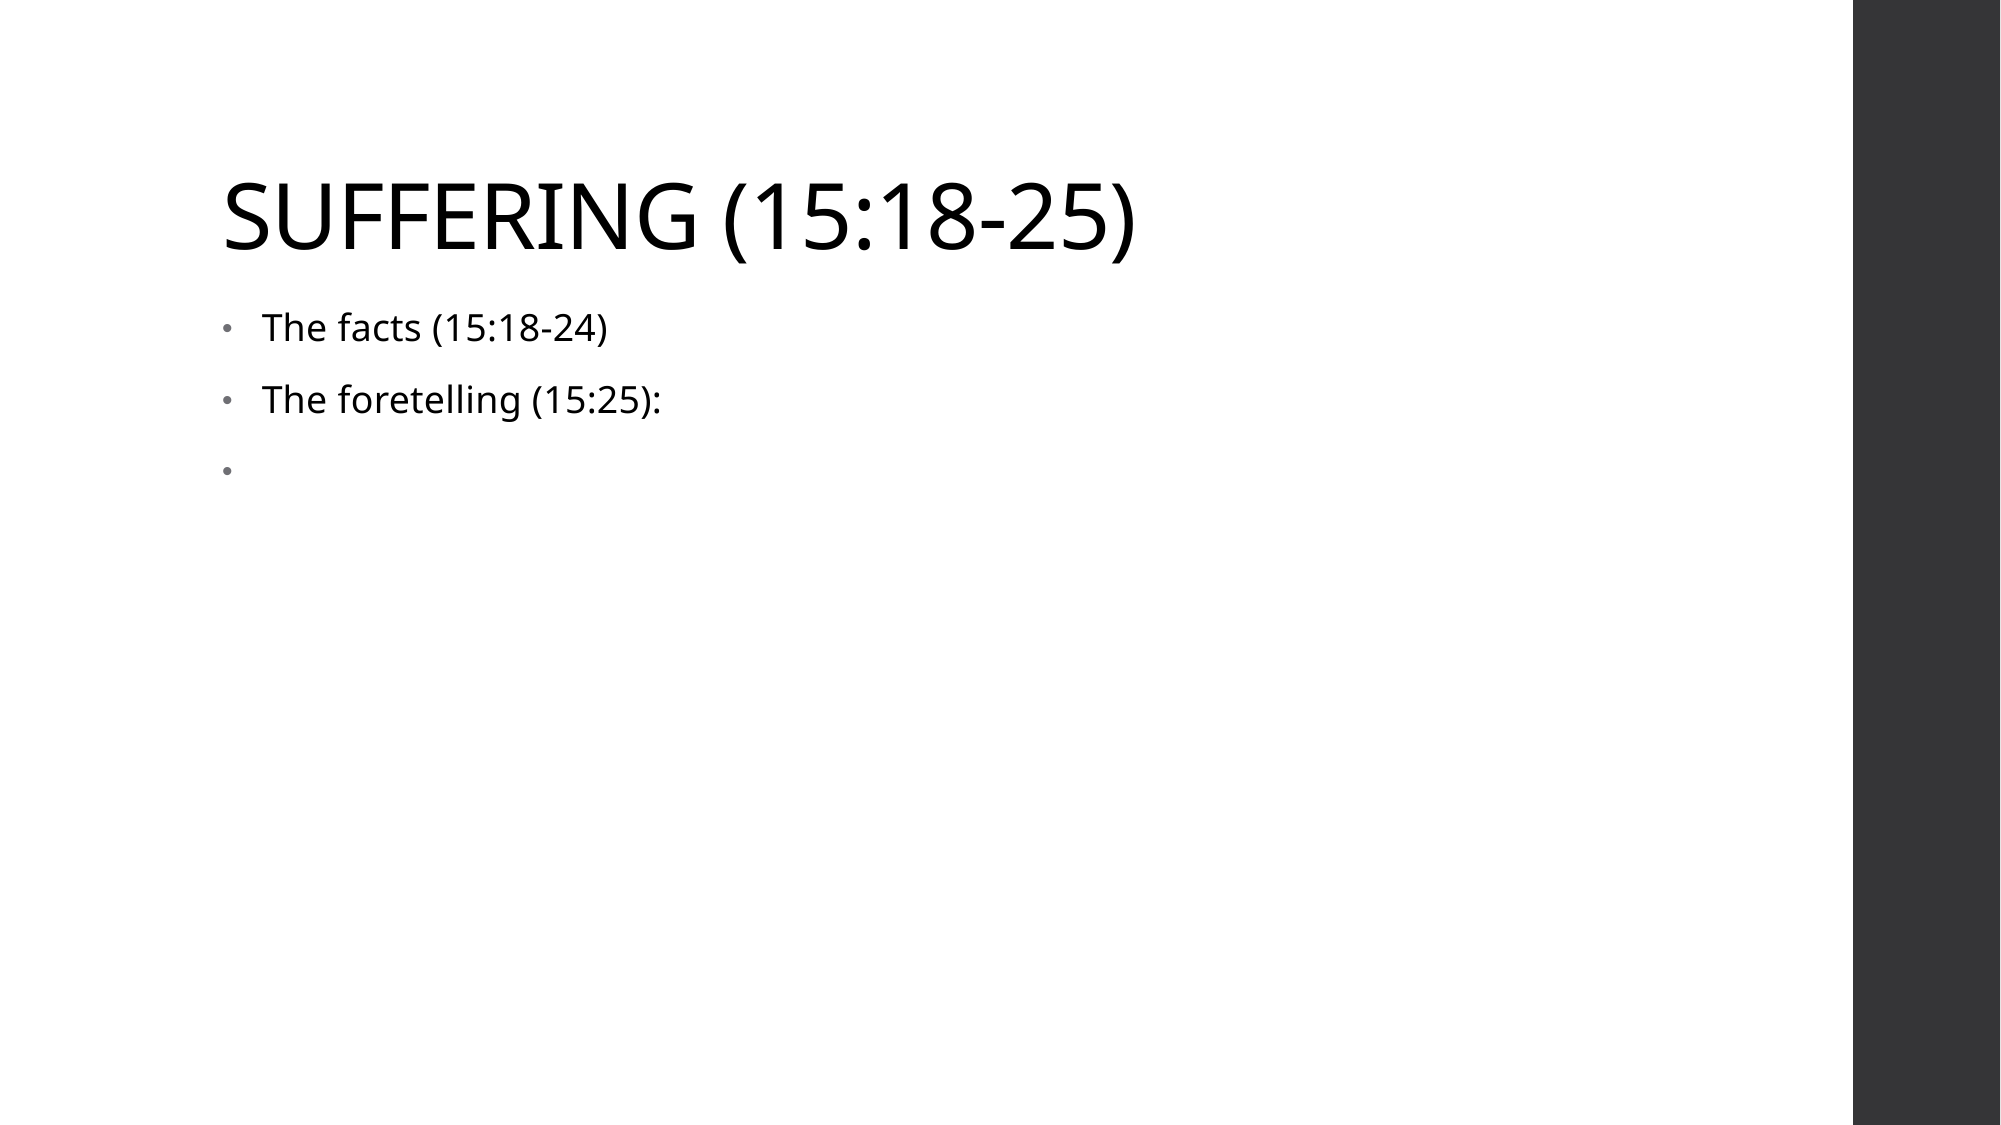

# SUFFERING (15:18-25)
 The facts (15:18-24)
 The foretelling (15:25):